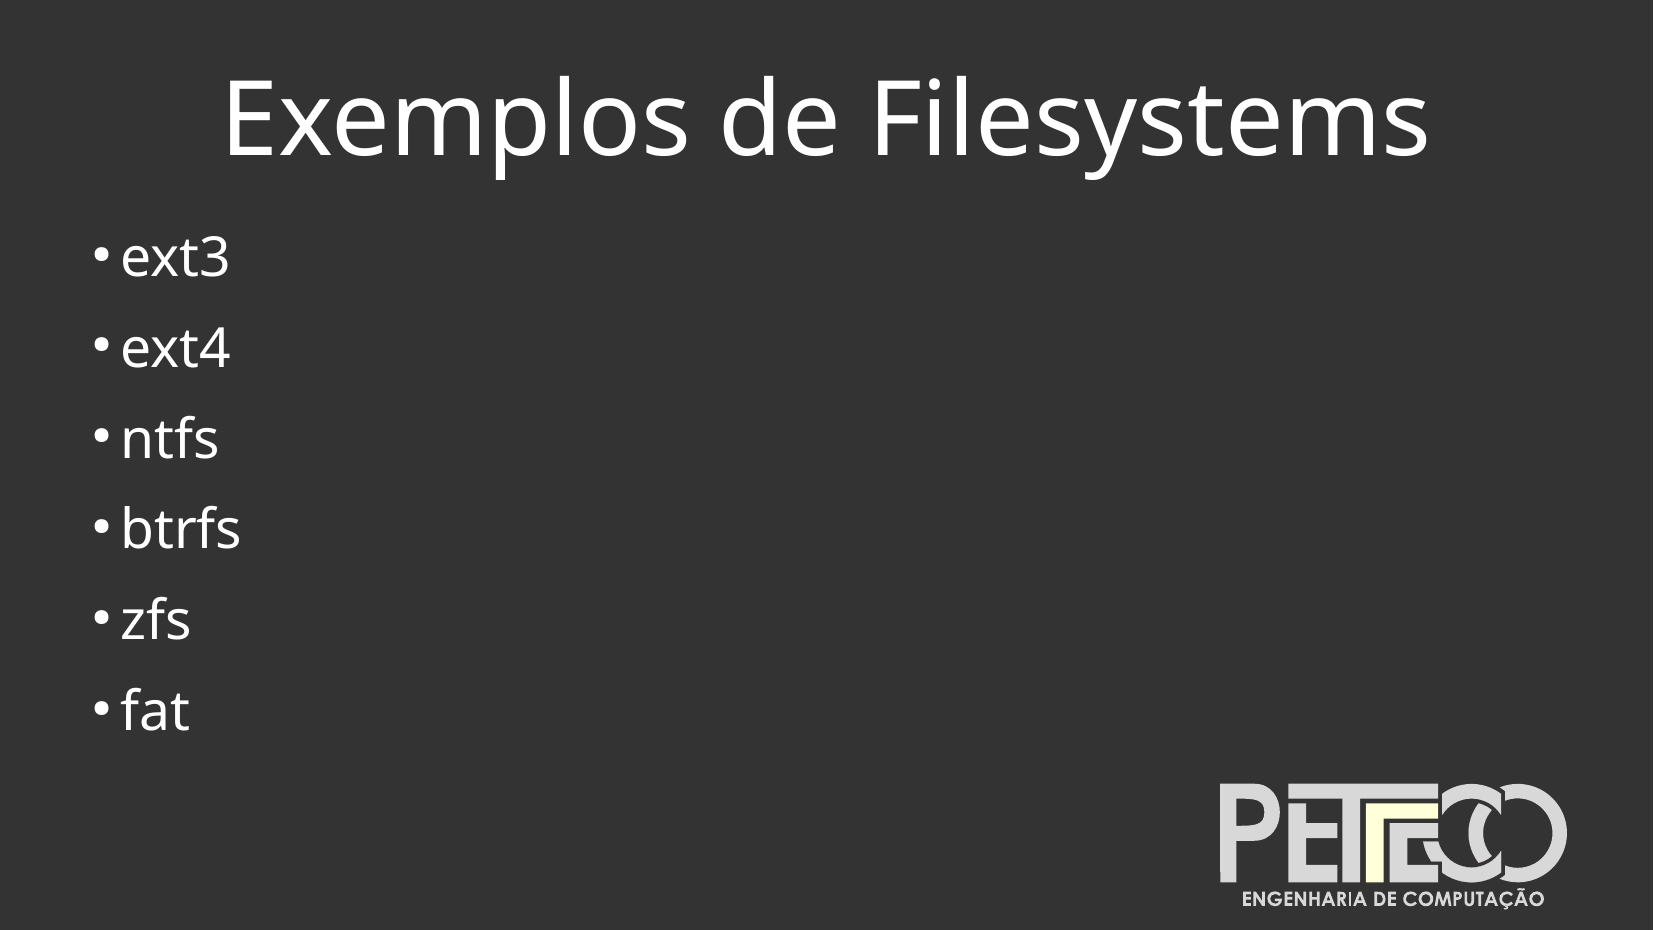

# Exemplos de Filesystems
ext3
ext4
ntfs
btrfs
zfs
fat